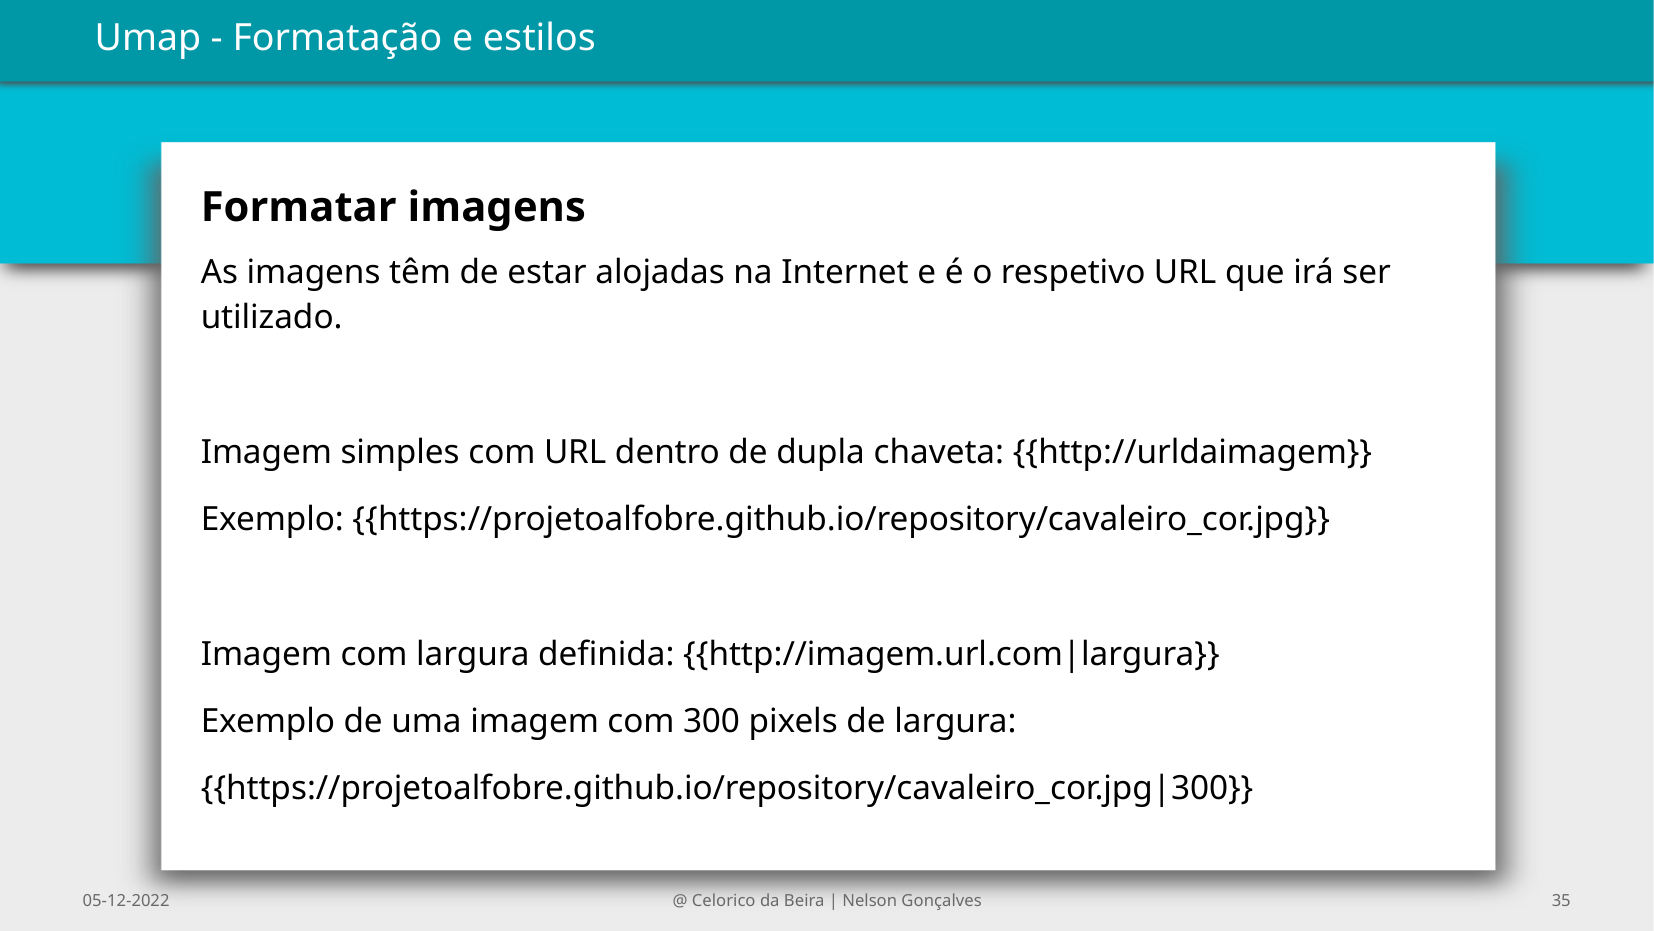

# Umap - Formatação e estilos
Formatar imagens
As imagens têm de estar alojadas na Internet e é o respetivo URL que irá ser utilizado.
Imagem simples com URL dentro de dupla chaveta: {{http://urldaimagem}}
Exemplo: {{https://projetoalfobre.github.io/repository/cavaleiro_cor.jpg}}
Imagem com largura definida: {{http://imagem.url.com|largura}}
Exemplo de uma imagem com 300 pixels de largura:
{{https://projetoalfobre.github.io/repository/cavaleiro_cor.jpg|300}}
05-12-2022
@ Celorico da Beira | Nelson Gonçalves
35